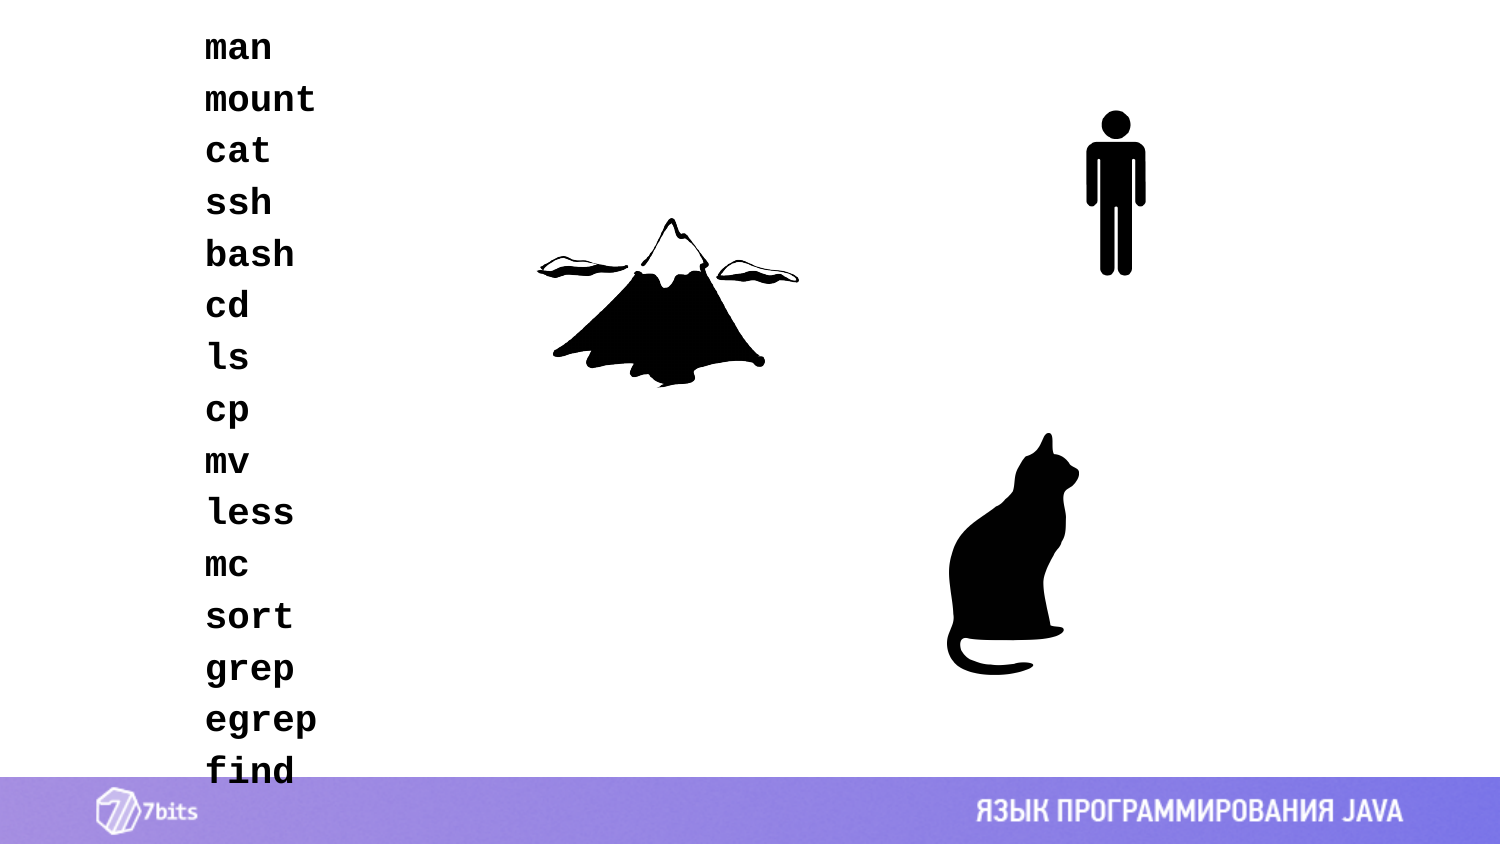

man
mount
cat
ssh
bash
cd
ls
cp
mv
less
mc
sort
grep
egrep
find